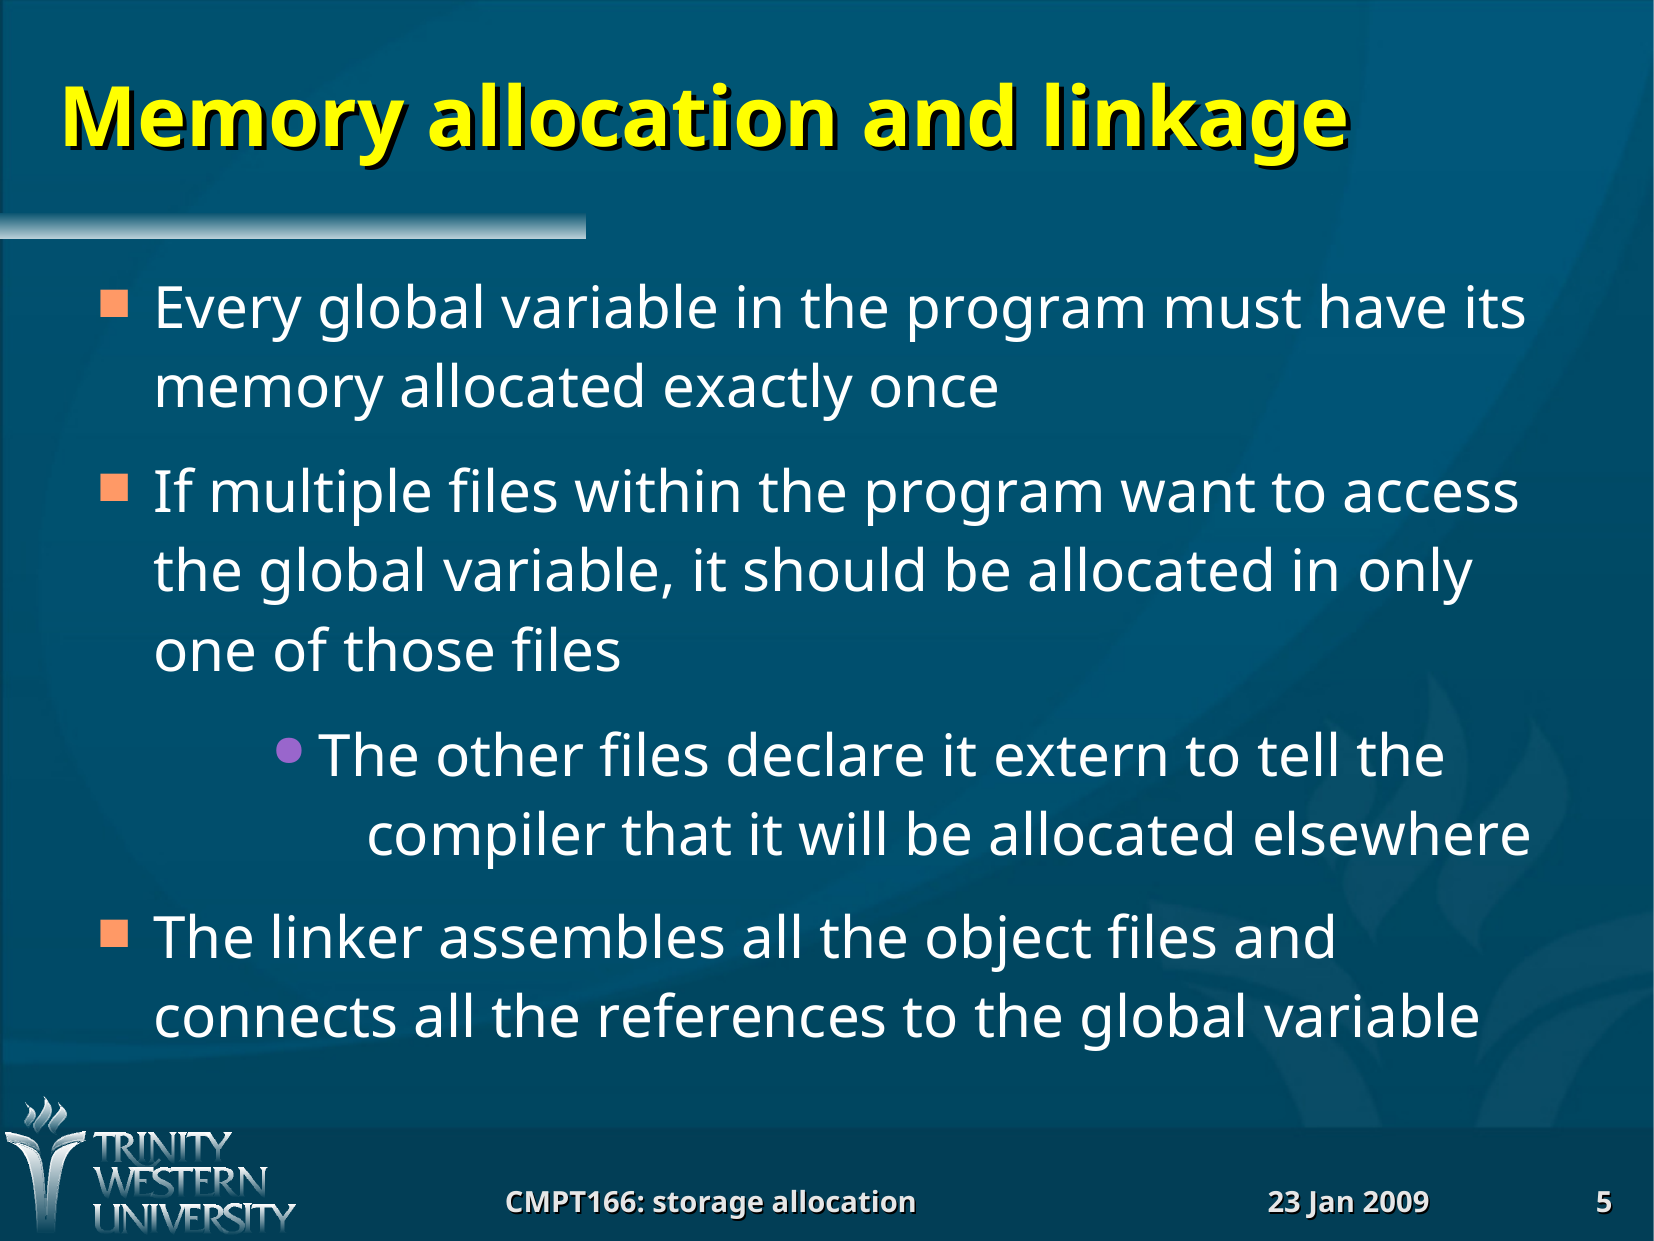

# Memory allocation and linkage
Every global variable in the program must have its memory allocated exactly once
If multiple files within the program want to access the global variable, it should be allocated in only one of those files
The other files declare it extern to tell the compiler that it will be allocated elsewhere
The linker assembles all the object files and connects all the references to the global variable
CMPT166: storage allocation
23 Jan 2009
5